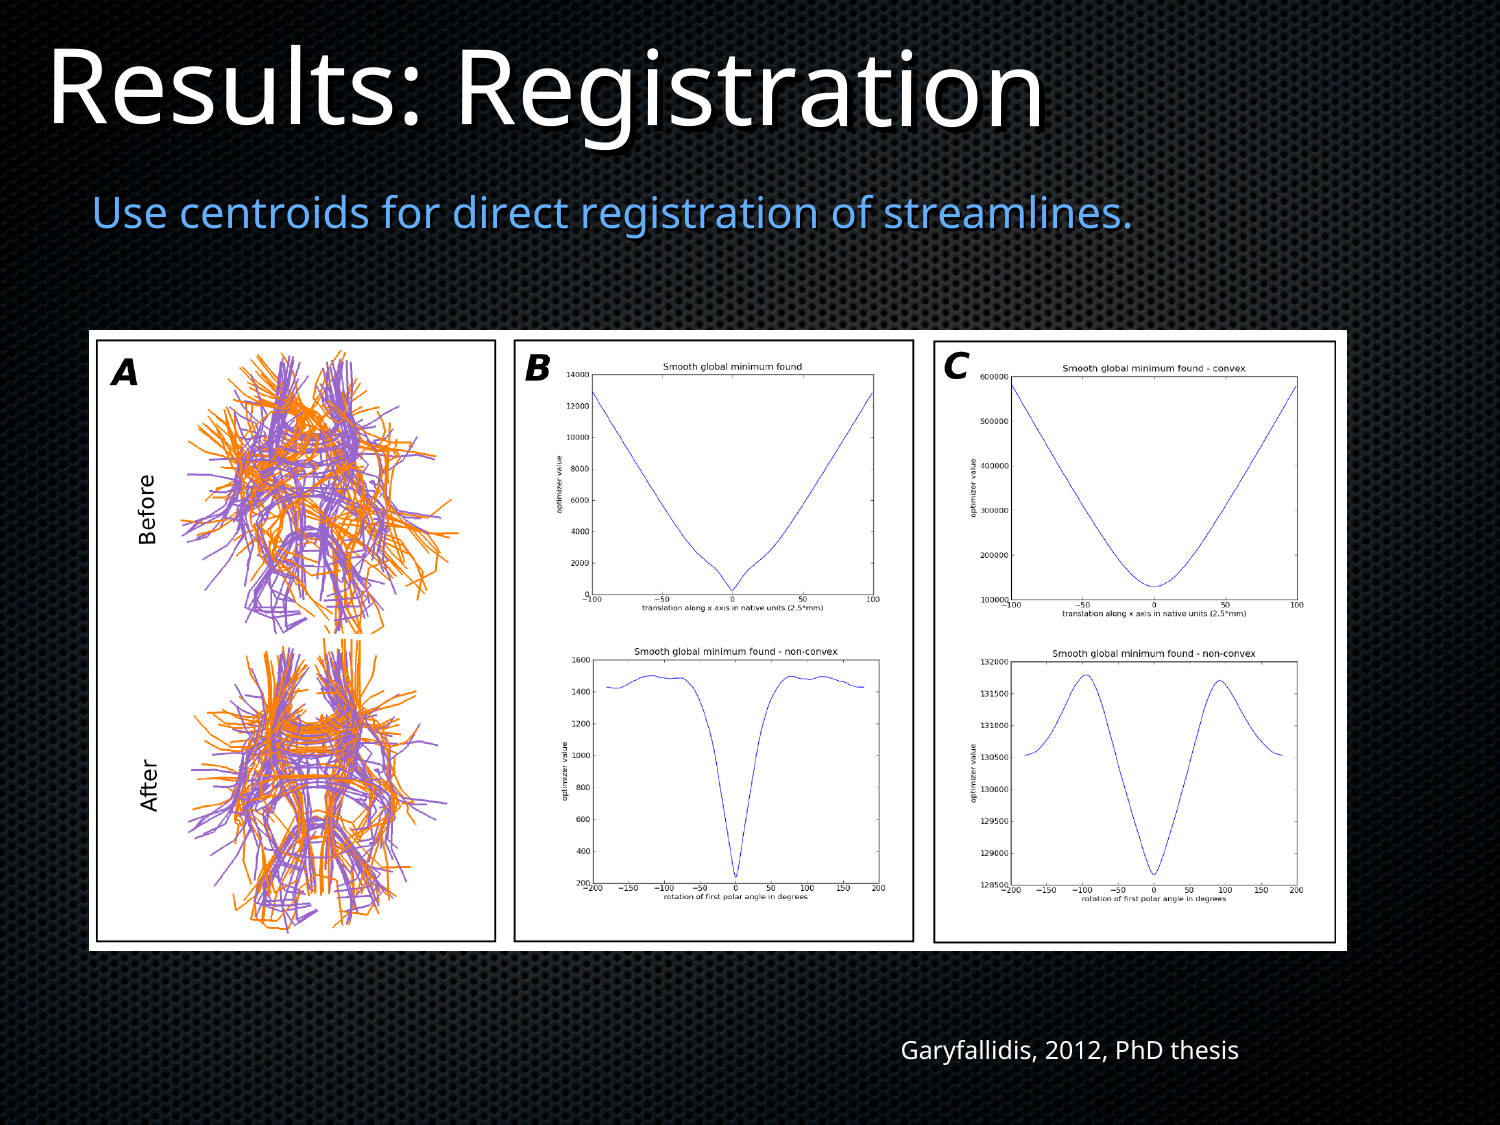

# Results: Registration
Use centroids for direct registration of streamlines.
Garyfallidis, 2012, PhD thesis